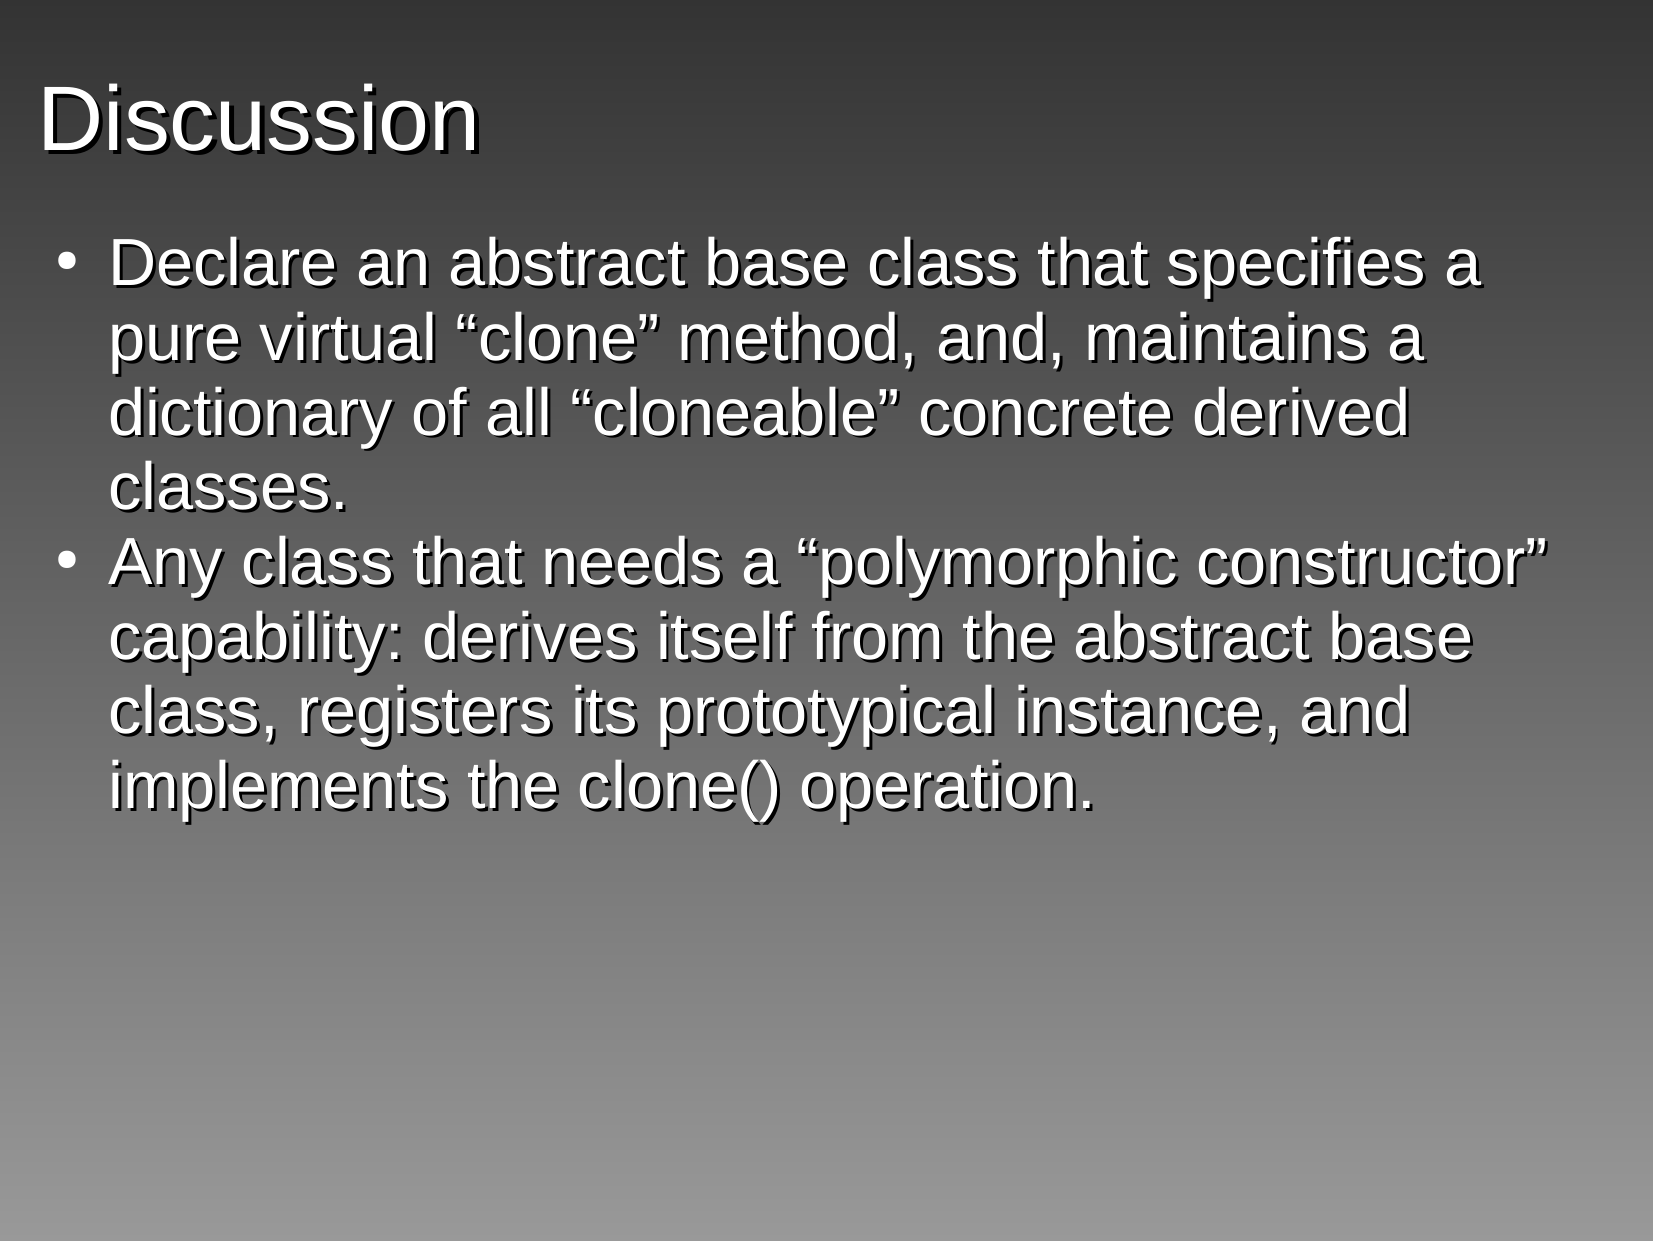

# Discussion
Declare an abstract base class that specifies a pure virtual “clone” method, and, maintains a dictionary of all “cloneable” concrete derived classes.
Any class that needs a “polymorphic constructor” capability: derives itself from the abstract base class, registers its prototypical instance, and implements the clone() operation.